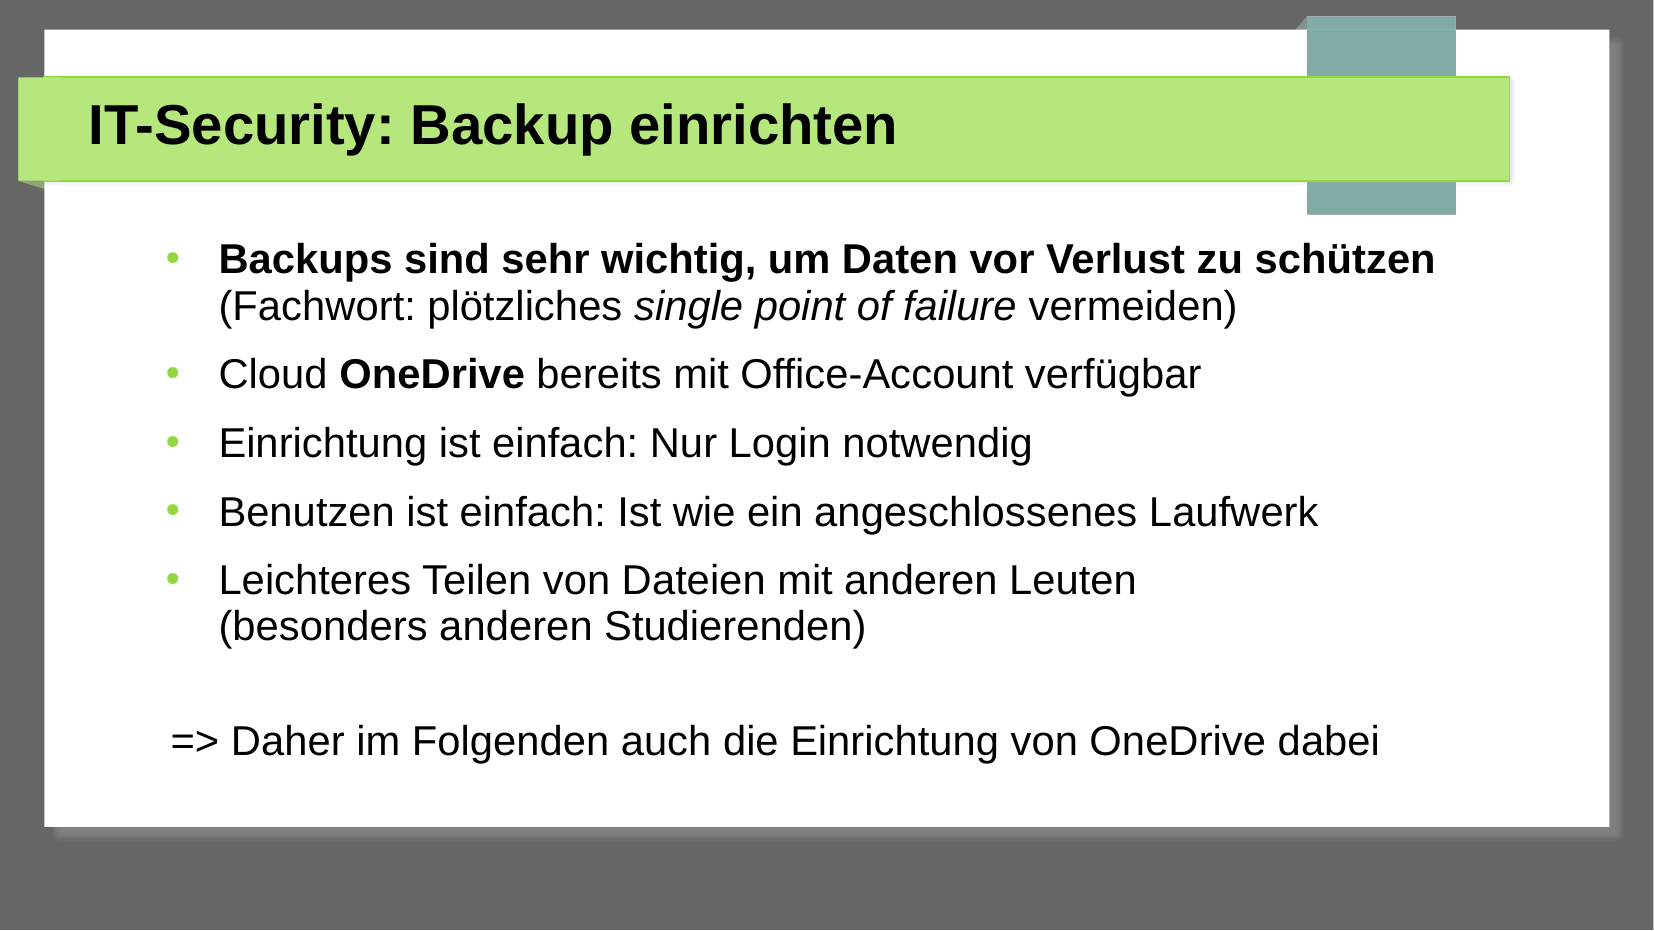

# IT-Security: Backup einrichten
Backups sind sehr wichtig, um Daten vor Verlust zu schützen
(Fachwort: plötzliches single point of failure vermeiden)
Cloud OneDrive bereits mit Office-Account verfügbar
Einrichtung ist einfach: Nur Login notwendig
Benutzen ist einfach: Ist wie ein angeschlossenes Laufwerk
Leichteres Teilen von Dateien mit anderen Leuten
(besonders anderen Studierenden)
 => Daher im Folgenden auch die Einrichtung von OneDrive dabei